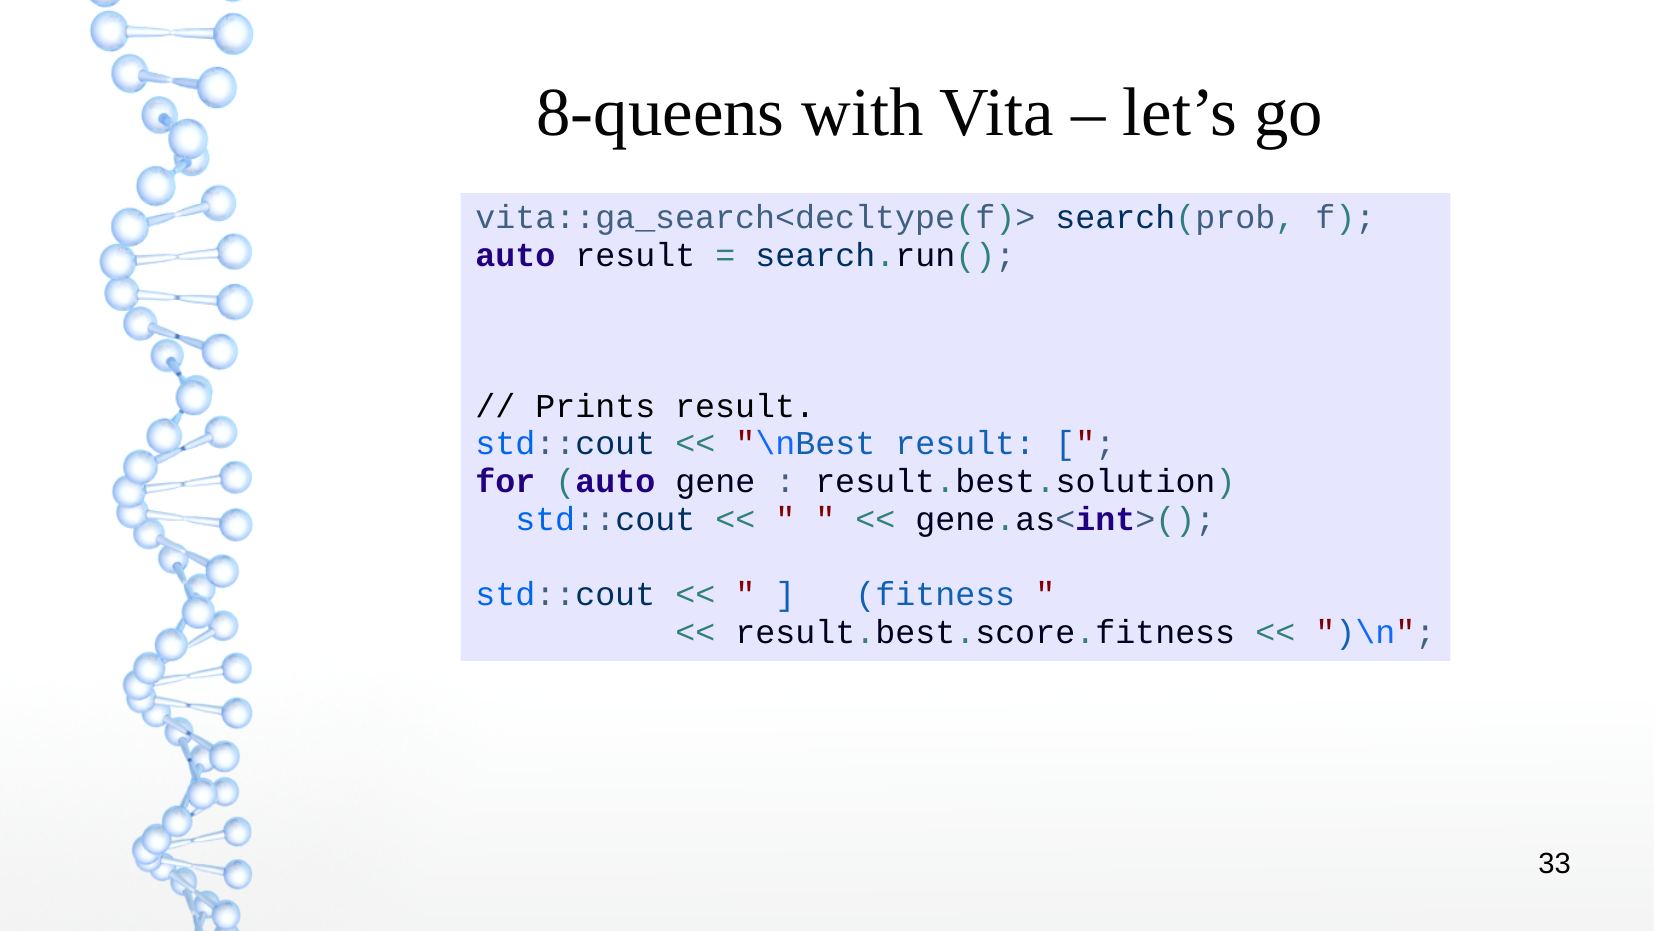

# 8-queens with Vita – let’s go
vita::ga_search<decltype(f)> search(prob, f);
auto result = search.run();
// Prints result.
std::cout << "\nBest result: [";
for (auto gene : result.best.solution)
 std::cout << " " << gene.as<int>();
std::cout << " ] (fitness "
 << result.best.score.fitness << ")\n";
33